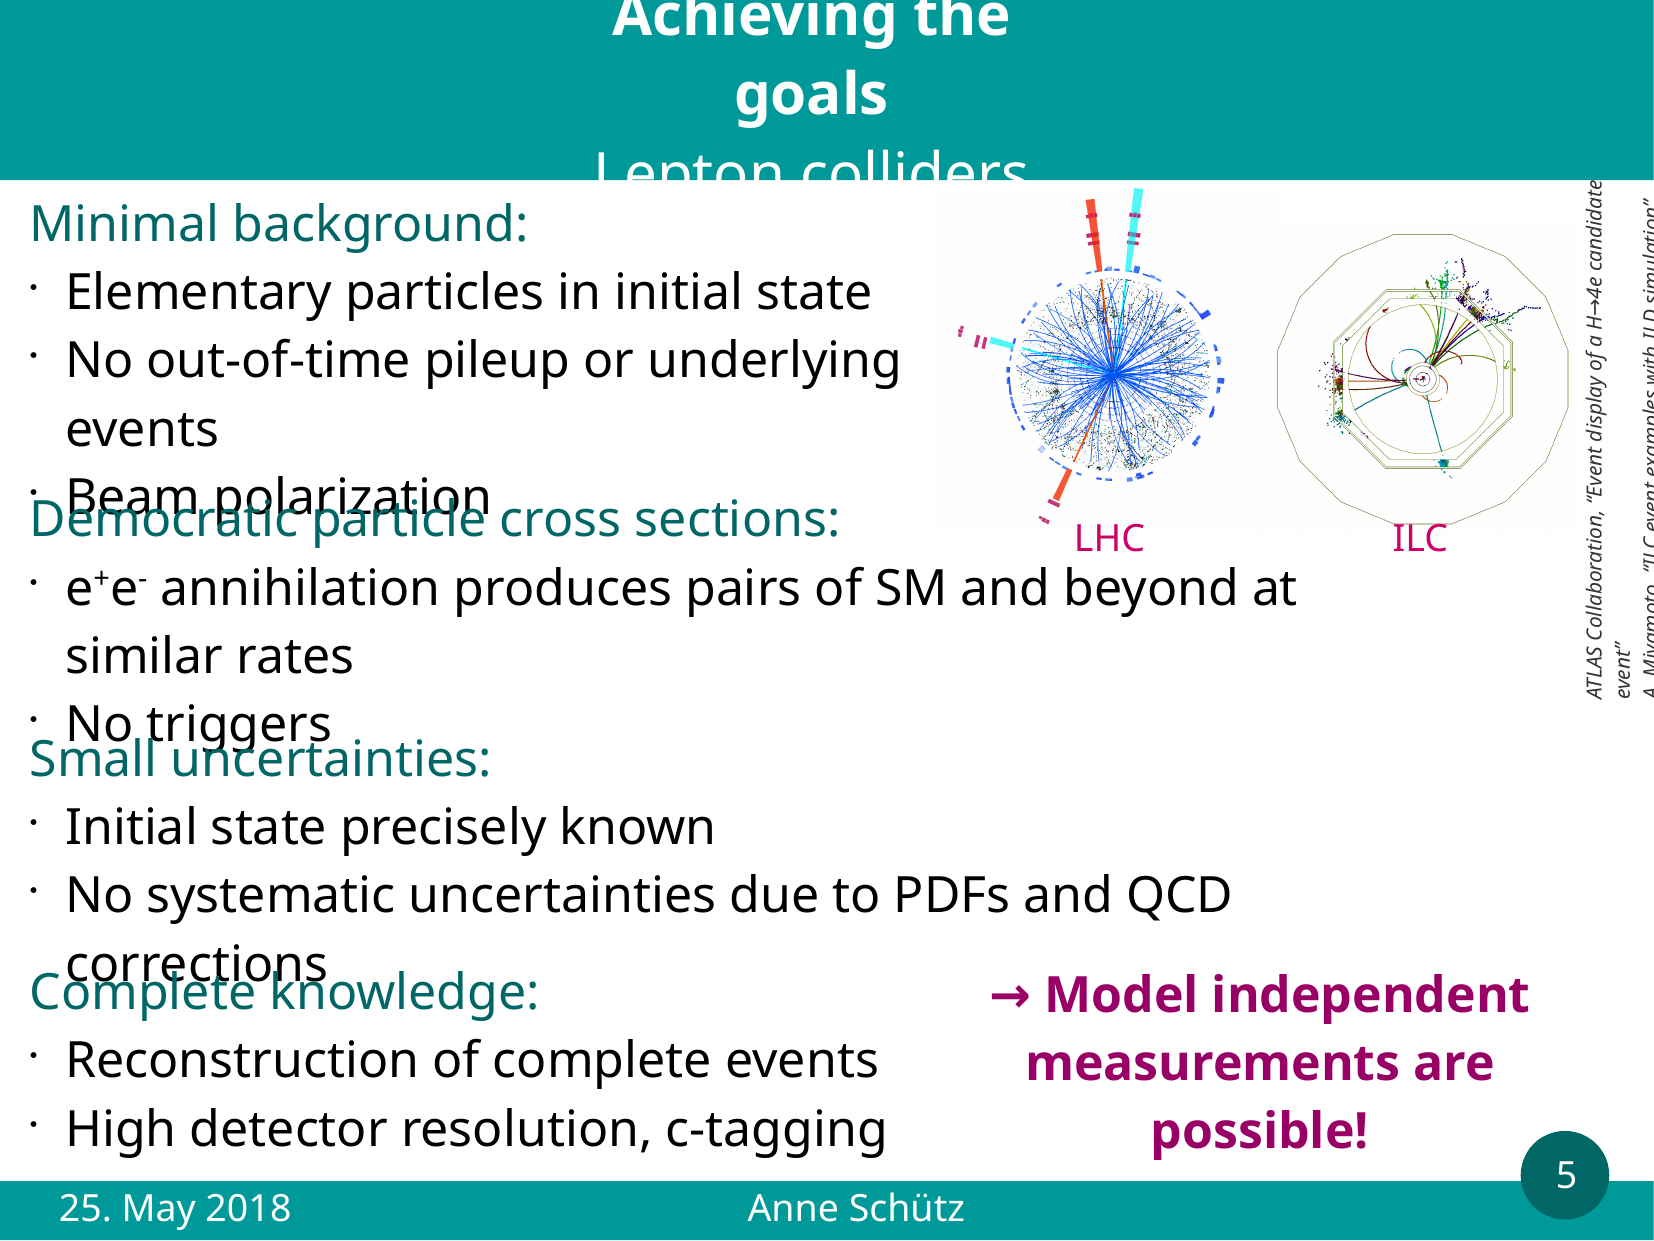

# Achieving the goals Lepton colliders
Minimal background:
Elementary particles in initial state
No out-of-time pileup or underlying events
Beam polarization
ATLAS Collaboration, “Event display of a H→4e candidate event”
A. Miyamoto, “ILC event examples with ILD simulation”
Democratic particle cross sections:
e+e- annihilation produces pairs of SM and beyond at similar rates
No triggers
LHC
ILC
Small uncertainties:
Initial state precisely known
No systematic uncertainties due to PDFs and QCD corrections
Complete knowledge:
Reconstruction of complete events
High detector resolution, c-tagging
→ Model independent measurements are possible!